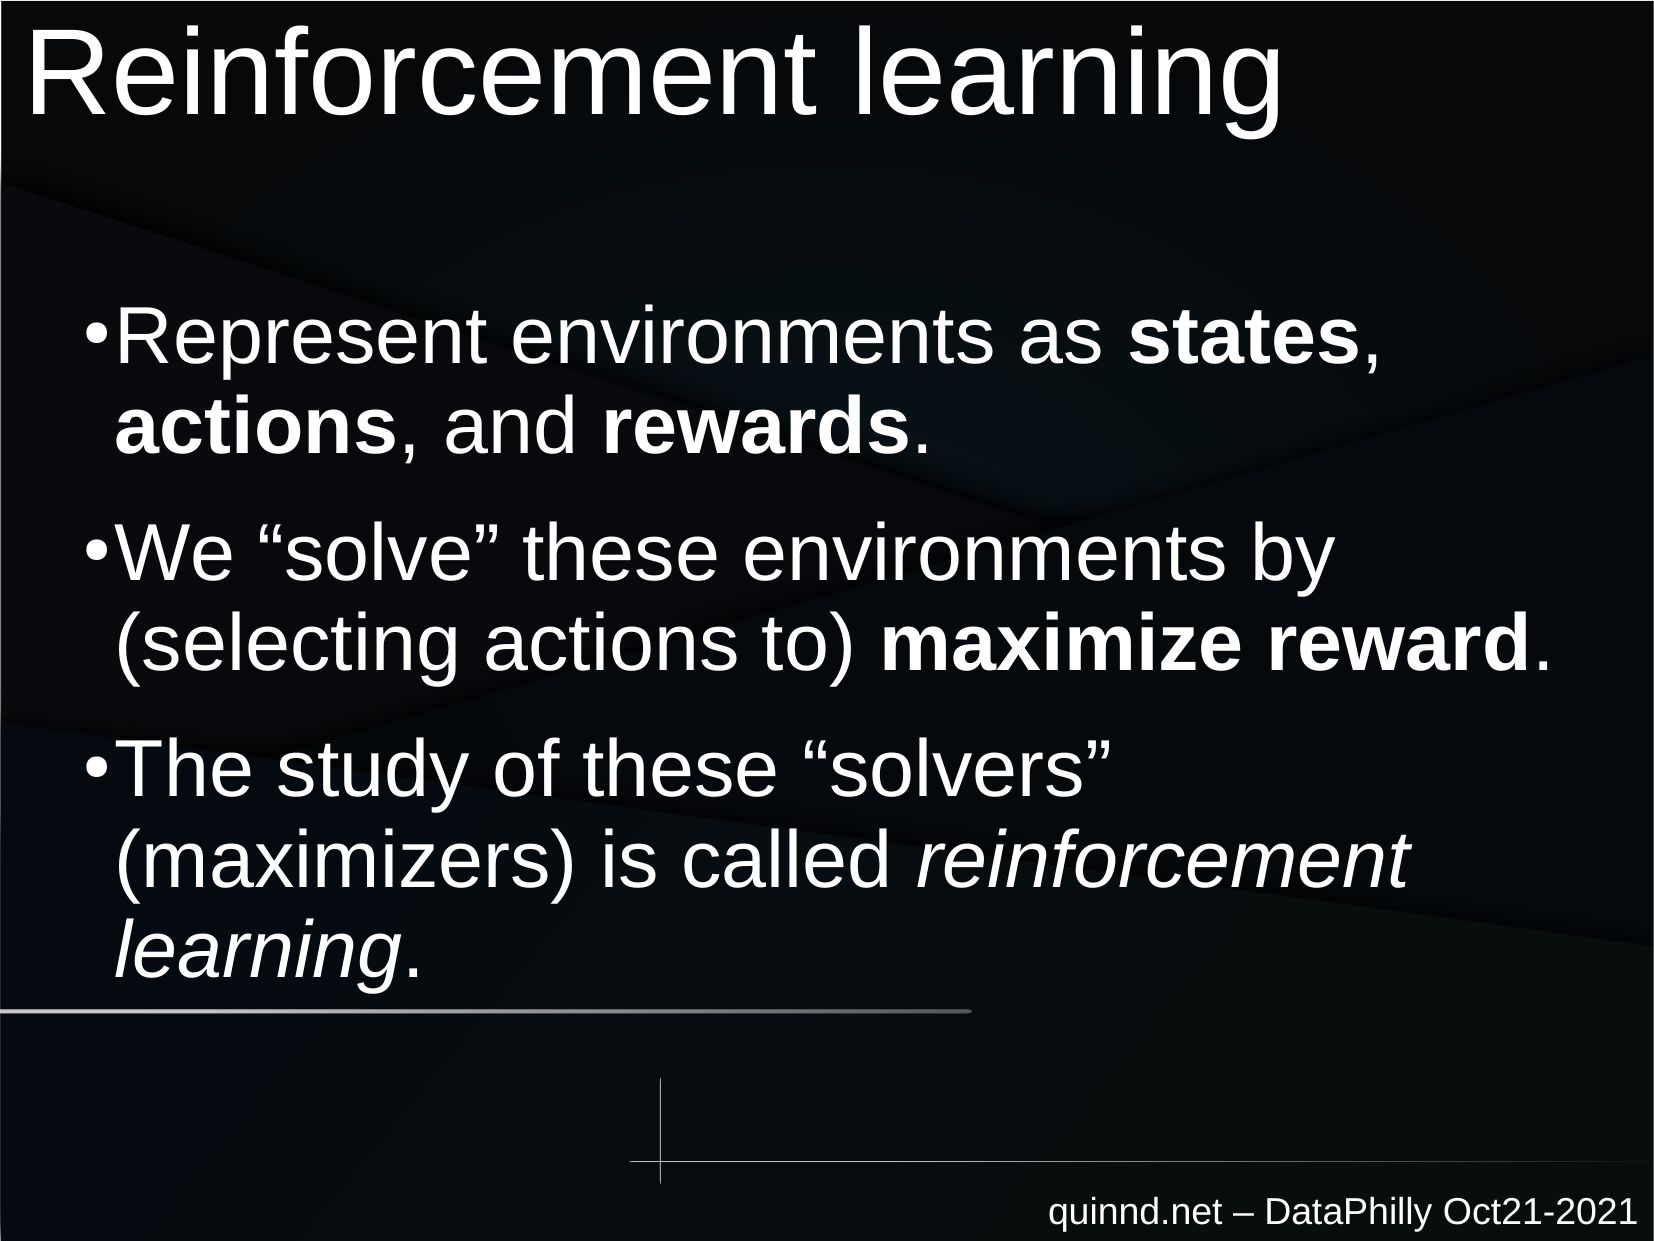

# Reinforcement learning
Represent environments as states, actions, and rewards.
We “solve” these environments by (selecting actions to) maximize reward.
The study of these “solvers” (maximizers) is called reinforcement learning.